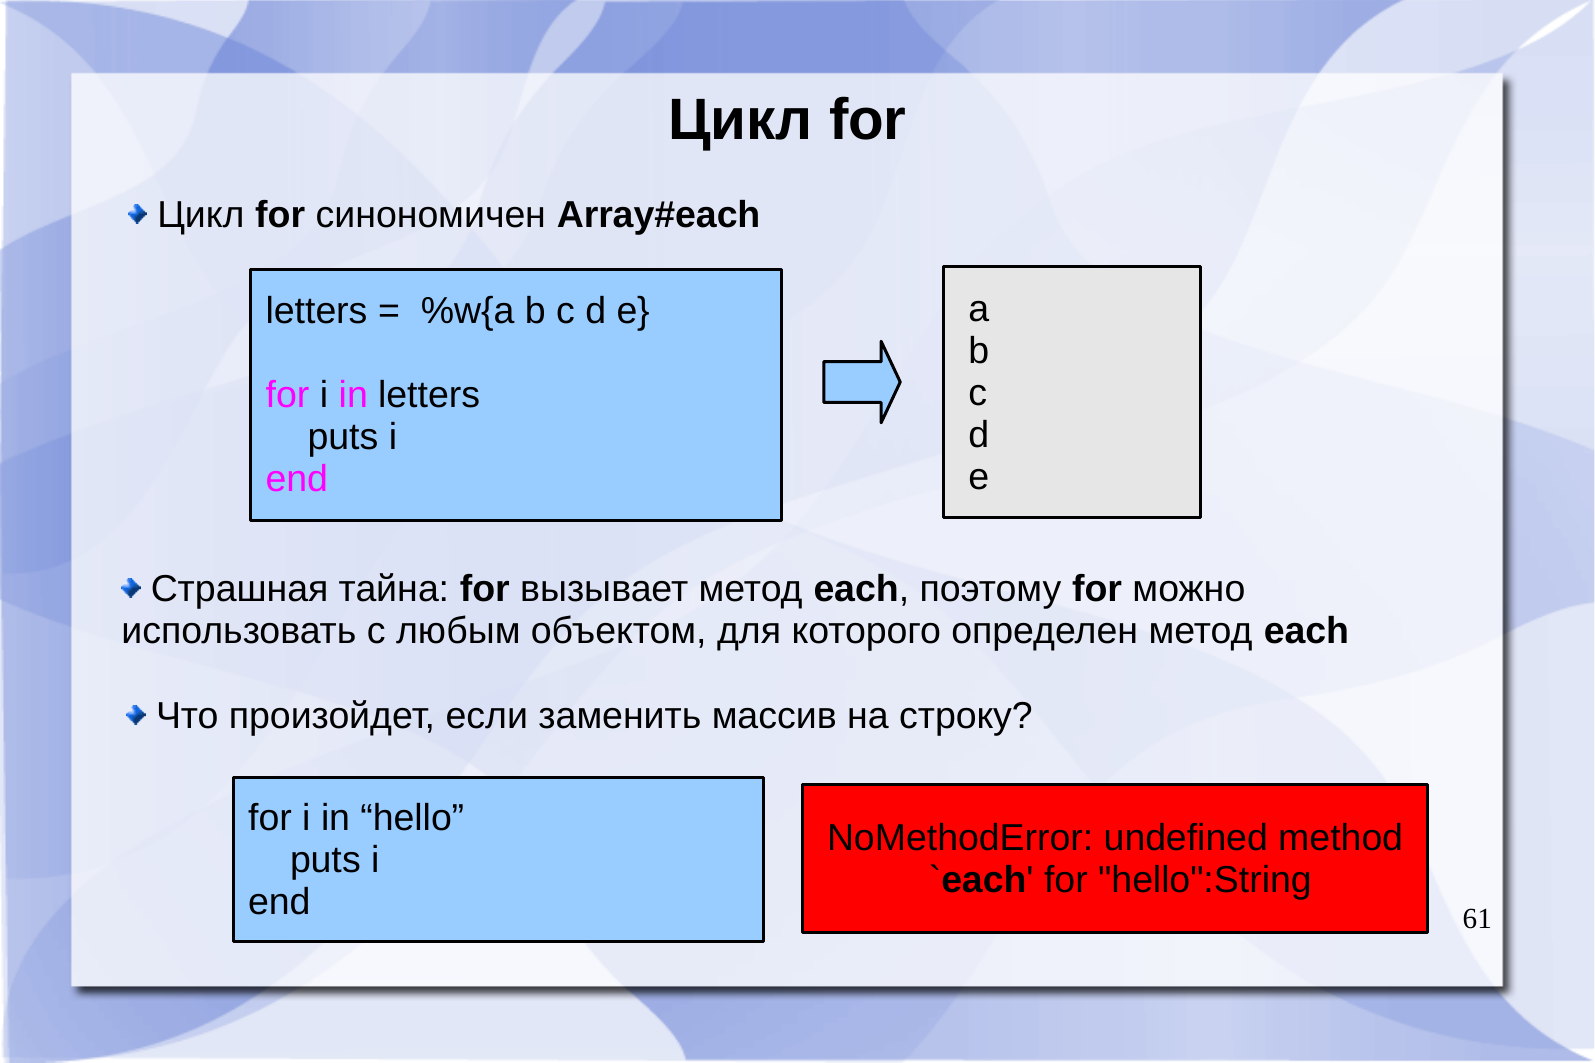

# Цикл for
 Цикл for синономичен Array#each
 a
 b
 c
 d
 e
letters = %w{a b c d e}
for i in letters
 puts i
end
 Страшная тайна: for вызывает метод each, поэтому for можно использовать с любым объектом, для которого определен метод each
 Что произойдет, если заменить массив на строку?
for i in “hello”
 puts i
end
NoMethodError: undefined method
 `each' for "hello":String
61